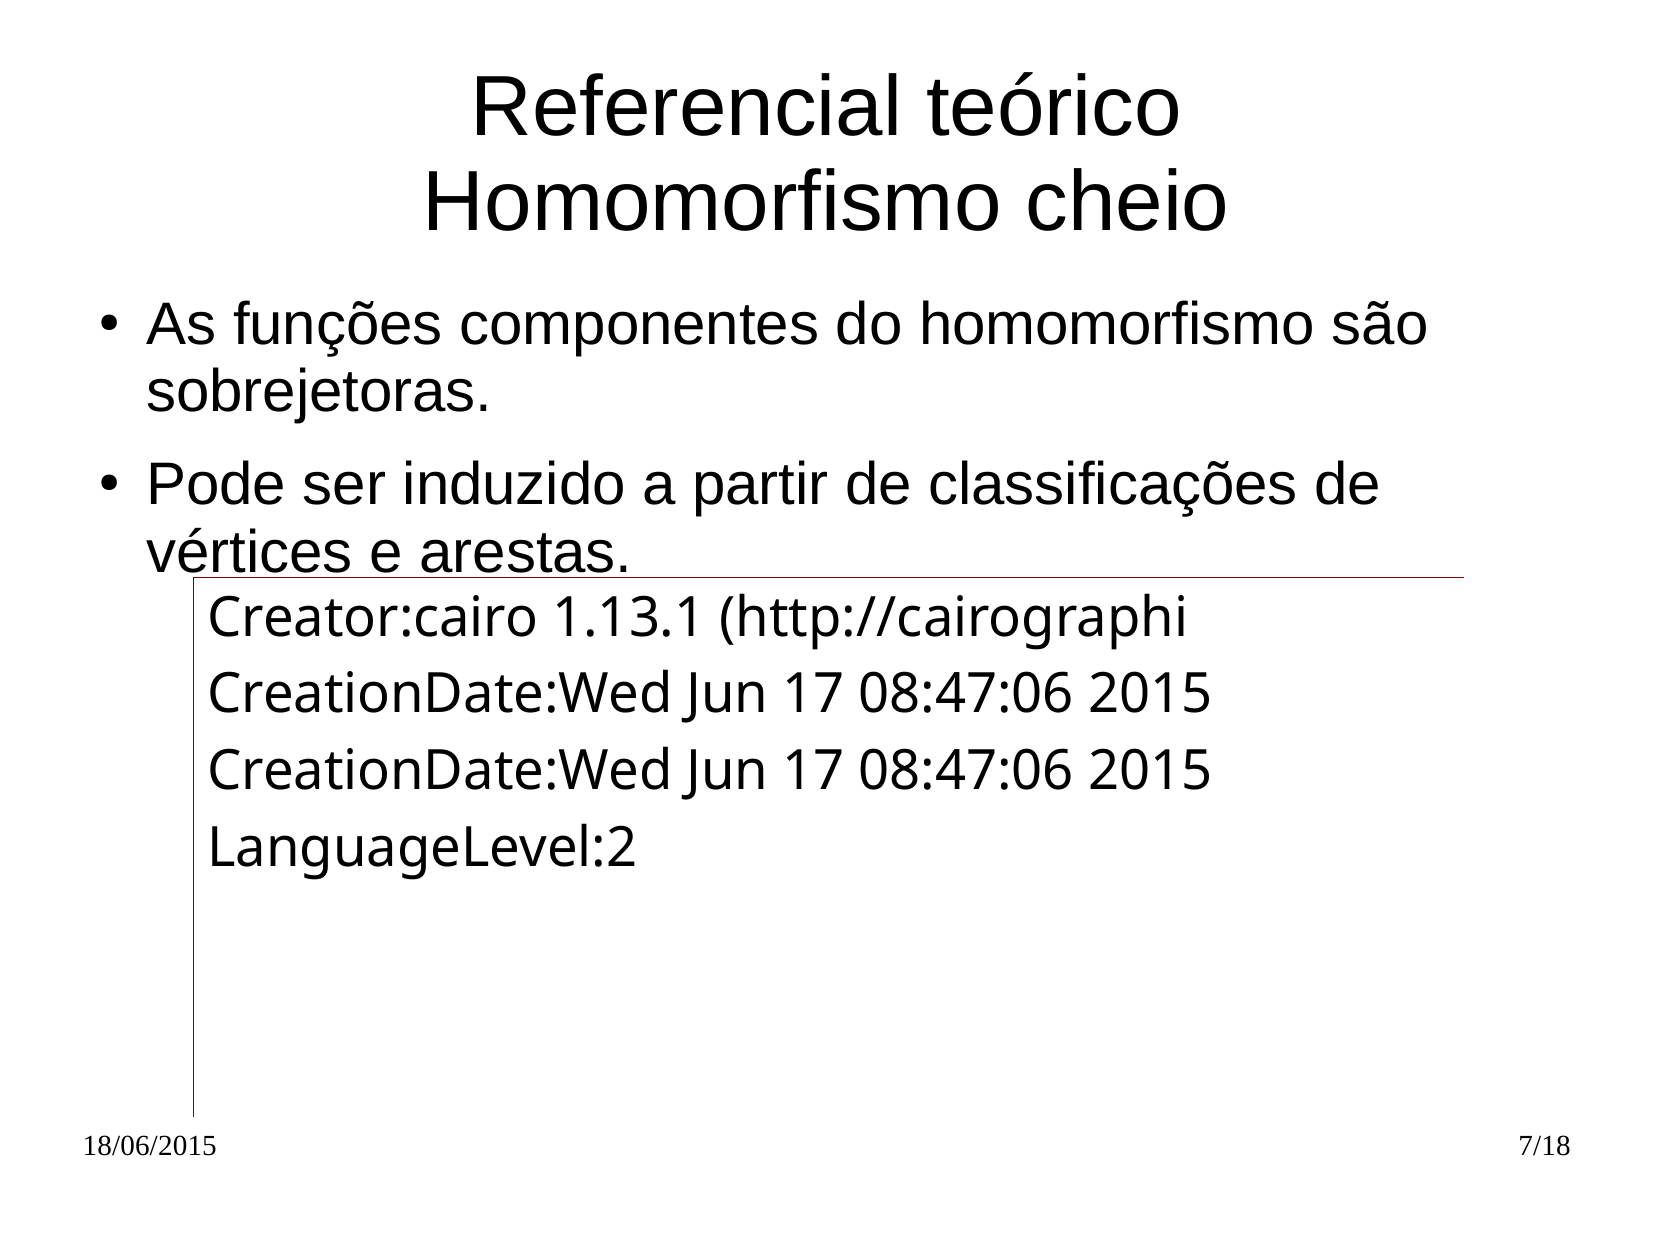

# Referencial teórico Homomorfismo cheio
As funções componentes do homomorfismo são sobrejetoras.
Pode ser induzido a partir de classificações de vértices e arestas.
18/06/2015
7